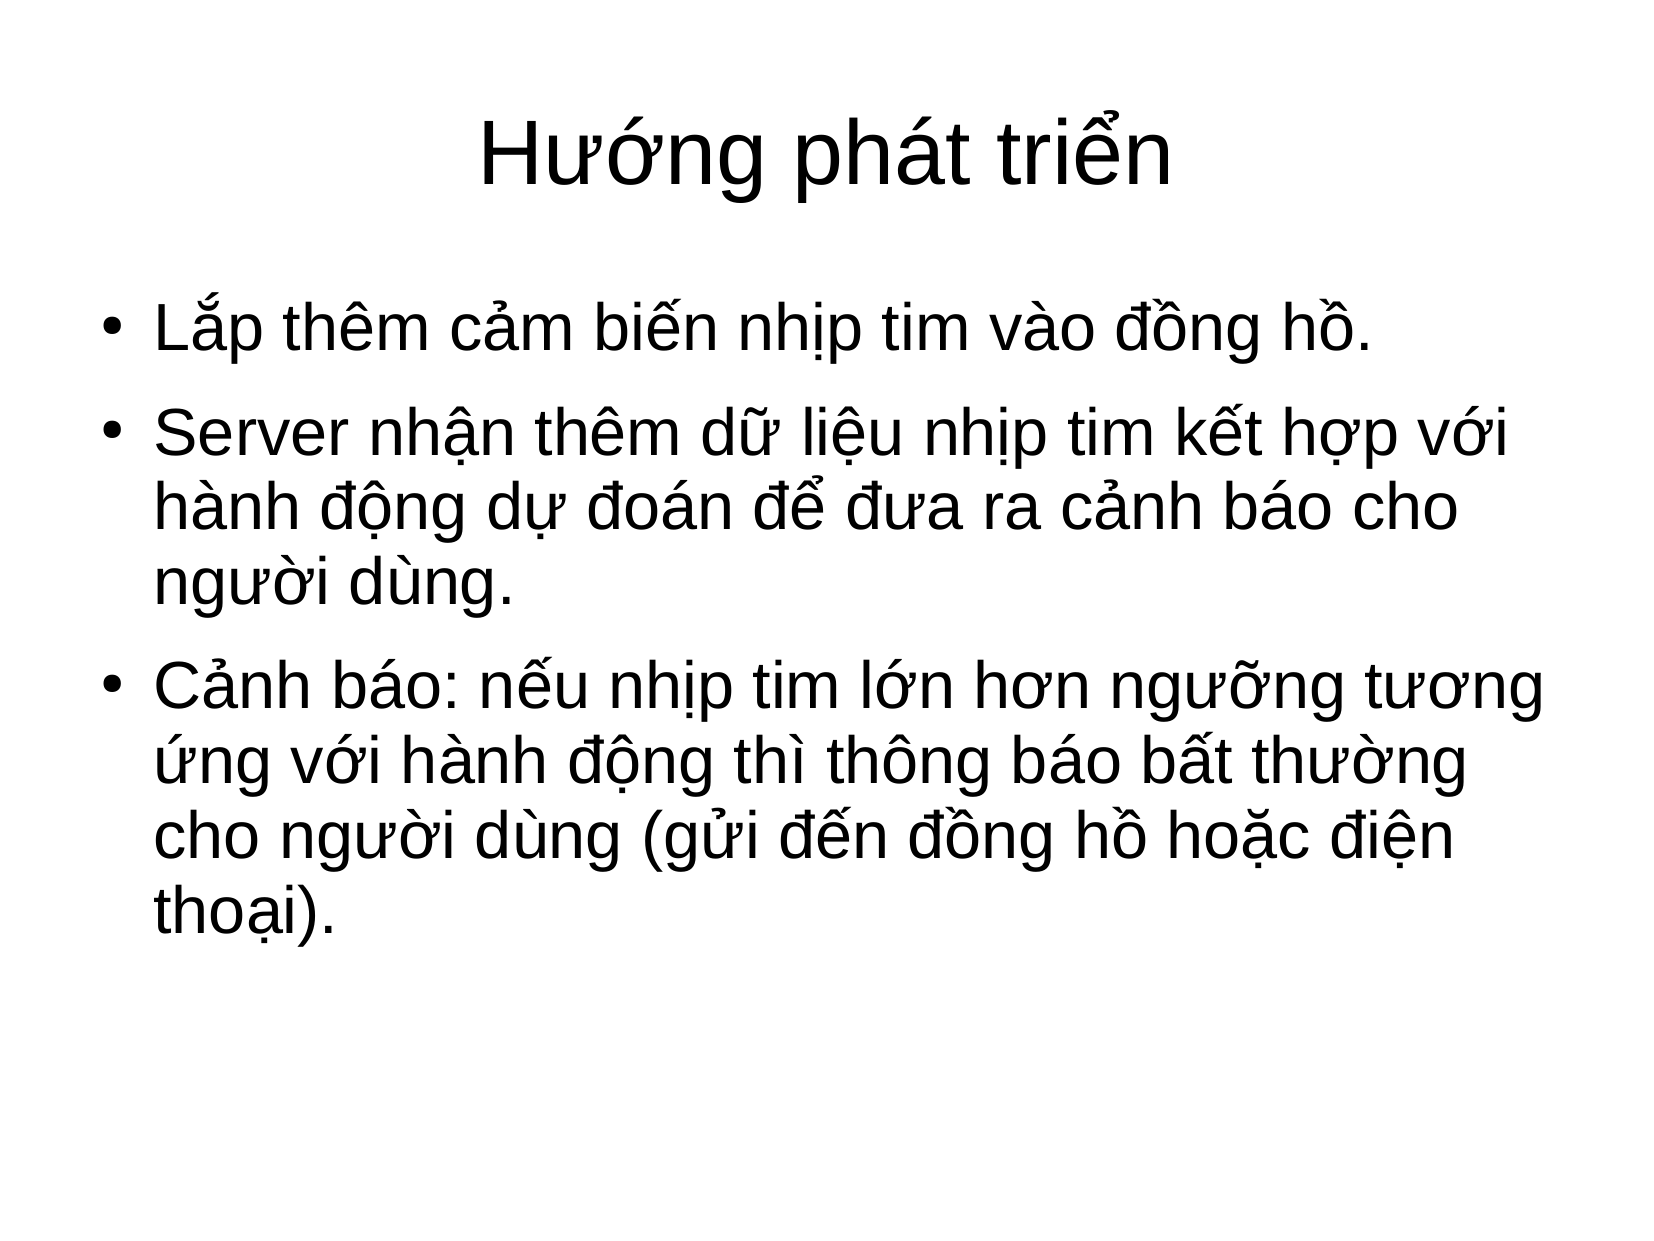

# Hướng phát triển
Lắp thêm cảm biến nhịp tim vào đồng hồ.
Server nhận thêm dữ liệu nhịp tim kết hợp với hành động dự đoán để đưa ra cảnh báo cho người dùng.
Cảnh báo: nếu nhịp tim lớn hơn ngưỡng tương ứng với hành động thì thông báo bất thường cho người dùng (gửi đến đồng hồ hoặc điện thoại).